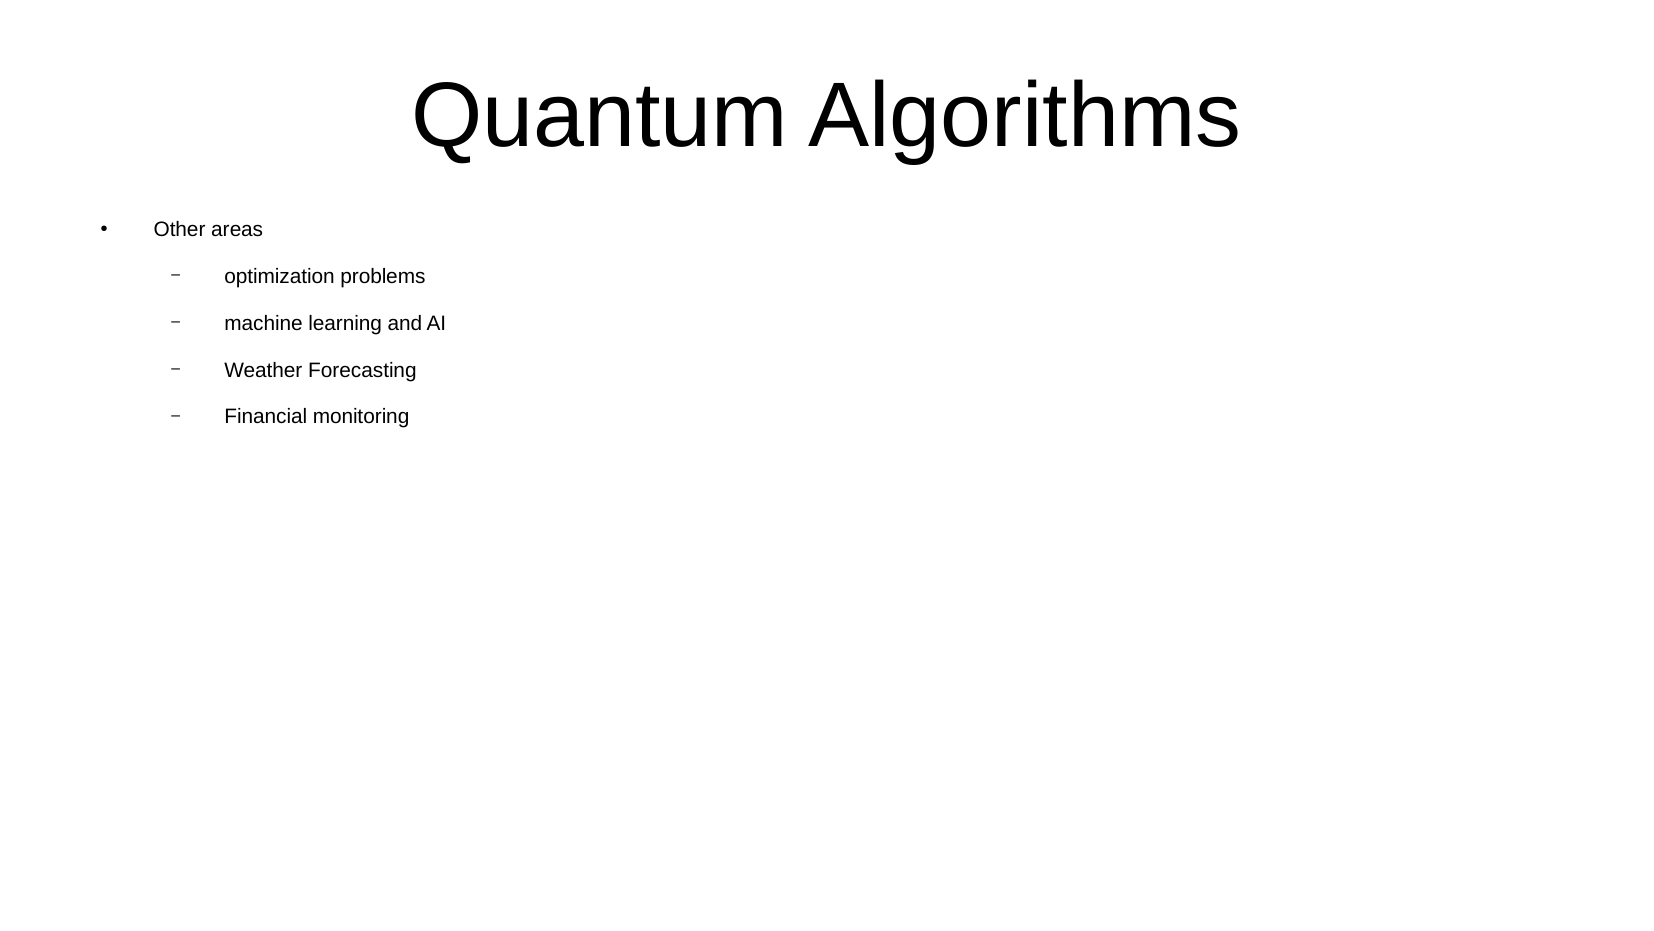

# Quantum Algorithms
Other areas
optimization problems
machine learning and AI
Weather Forecasting
Financial monitoring